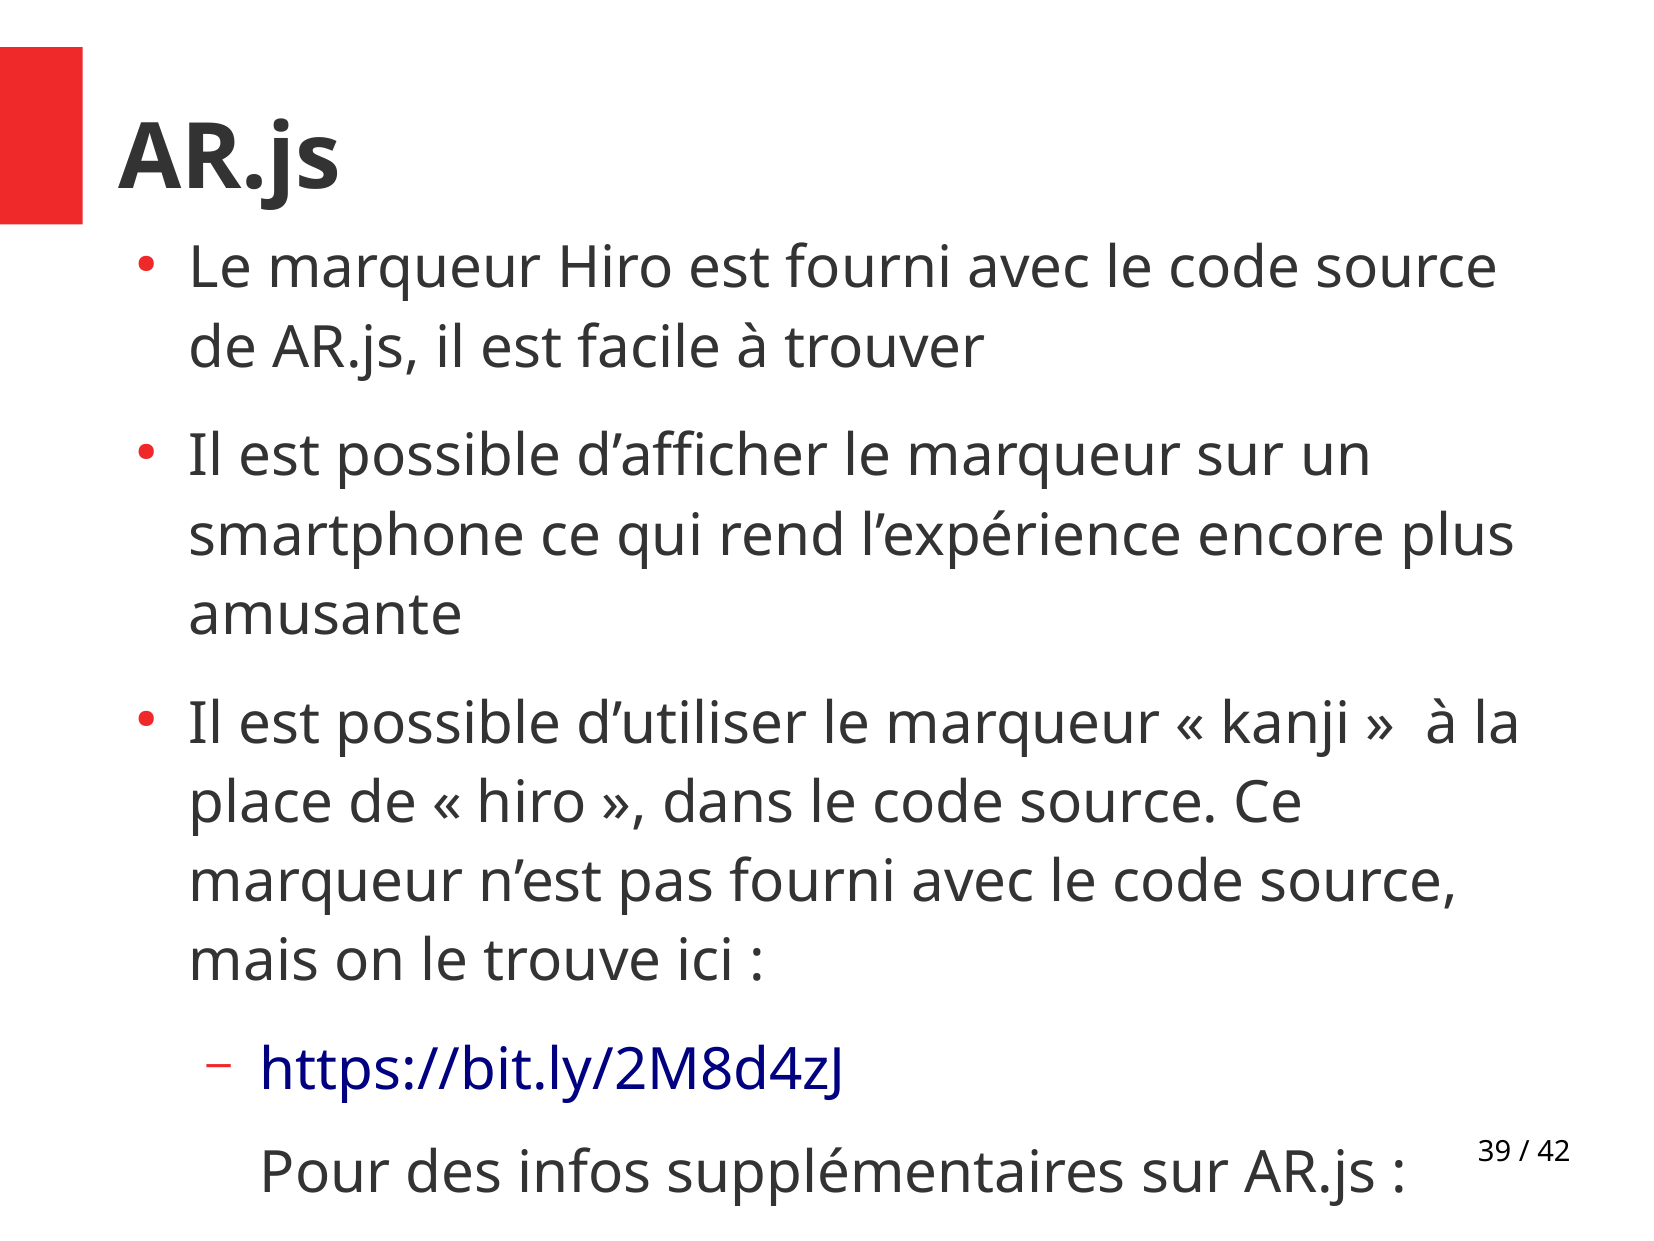

# AR.js
Le marqueur Hiro est fourni avec le code source de AR.js, il est facile à trouver
Il est possible d’afficher le marqueur sur un smartphone ce qui rend l’expérience encore plus amusante
Il est possible d’utiliser le marqueur « kanji » à la place de « hiro », dans le code source. Ce marqueur n’est pas fourni avec le code source, mais on le trouve ici :
https://bit.ly/2M8d4zJ
Pour des infos supplémentaires sur AR.js :
https://webxr.io/
39